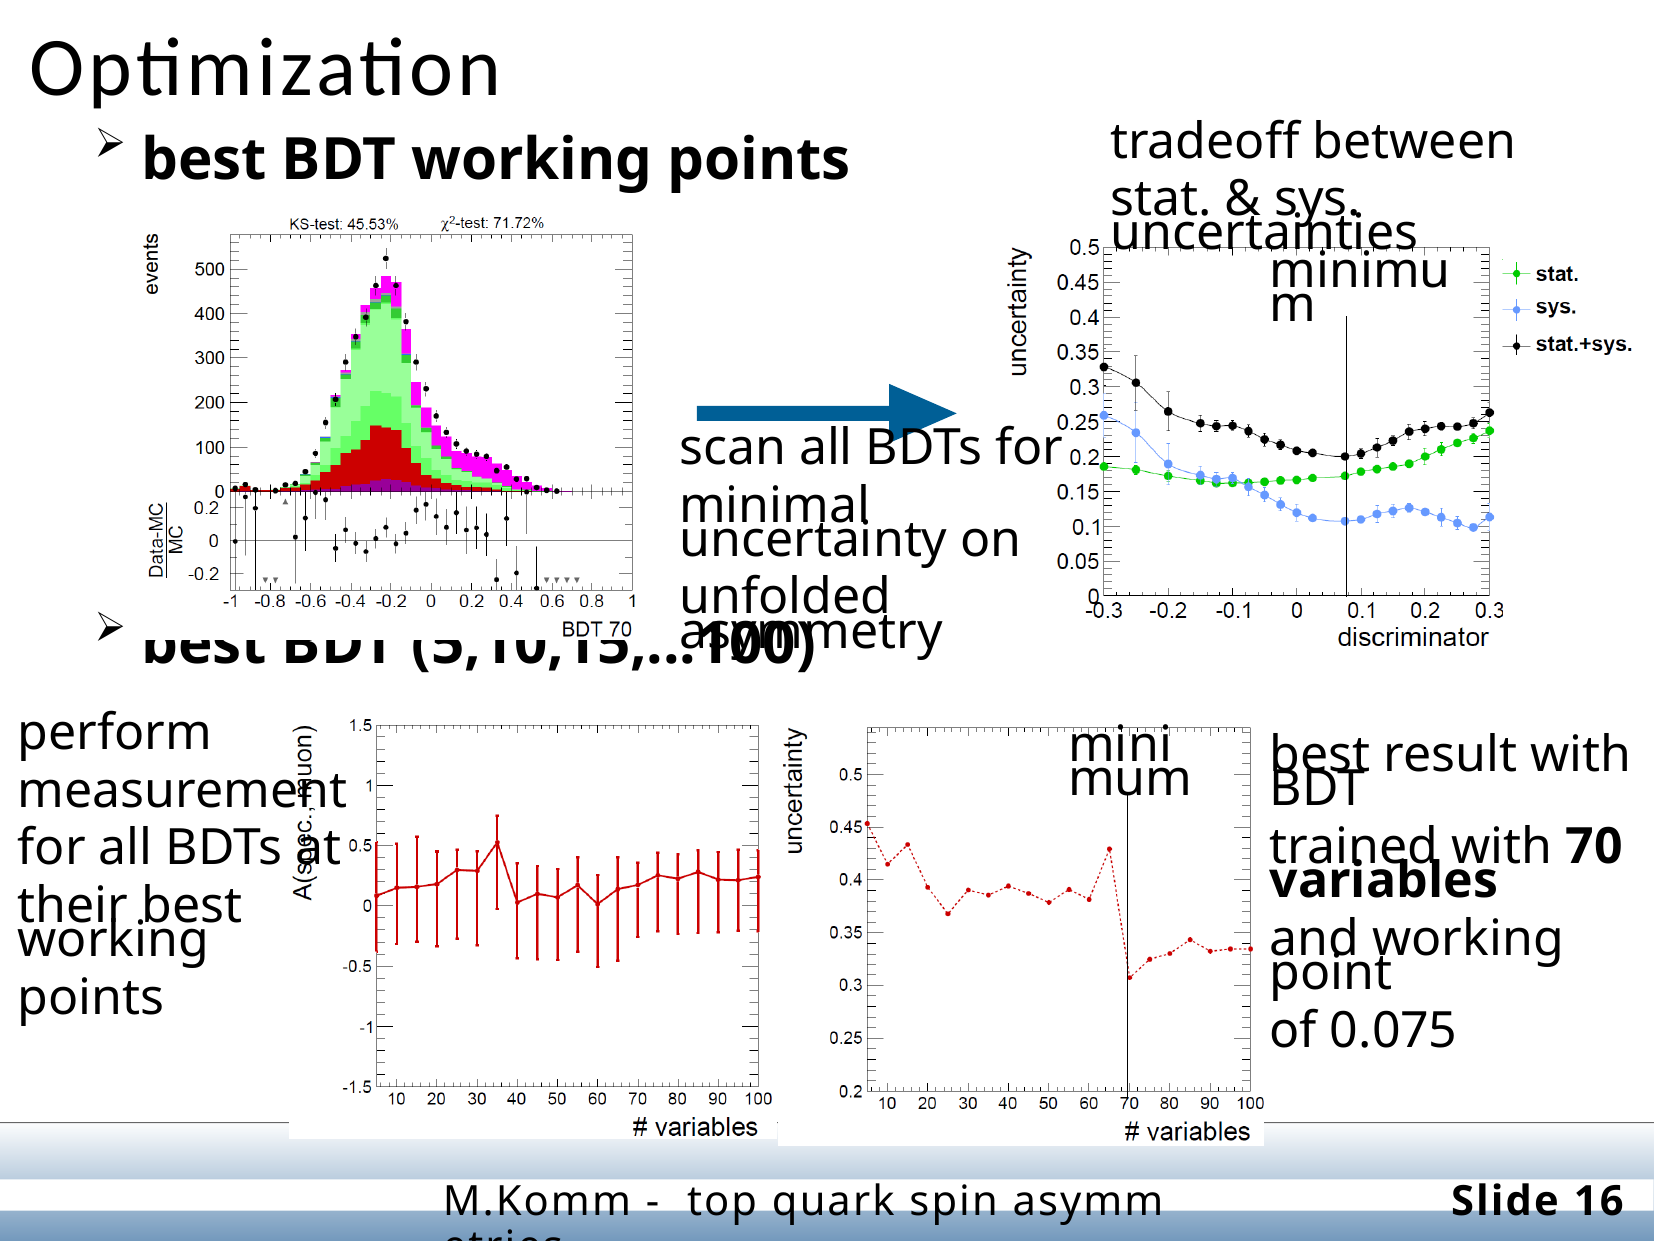

# Optimization
tradeoff between
stat. & sys. uncertainties
best BDT working points
best BDT (5,10,15,...100)
minimum
scan all BDTs for
minimal uncertainty on
unfolded asymmetry
perform
measurement
for all BDTs at
their best working
points
minimum
best result with BDT
trained with 70 variables
and working point
of 0.075
M.Komm - top quark spin asymmetries
16